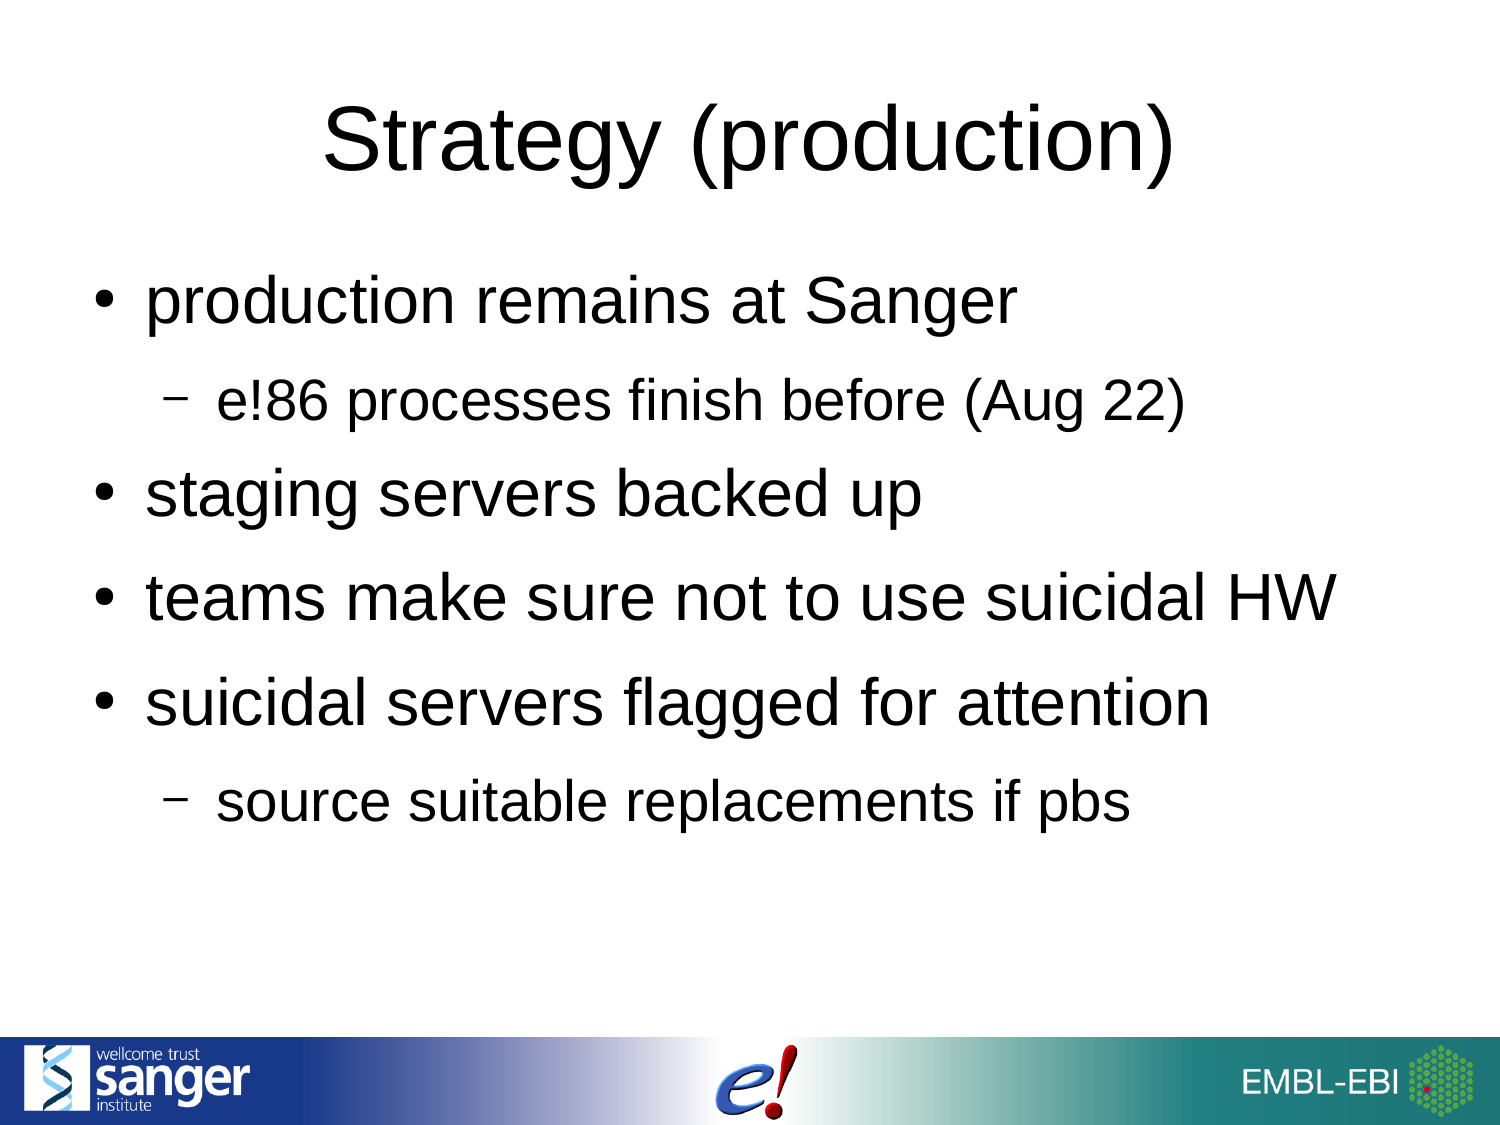

# Strategy (production)
production remains at Sanger
e!86 processes finish before (Aug 22)
staging servers backed up
teams make sure not to use suicidal HW
suicidal servers flagged for attention
source suitable replacements if pbs